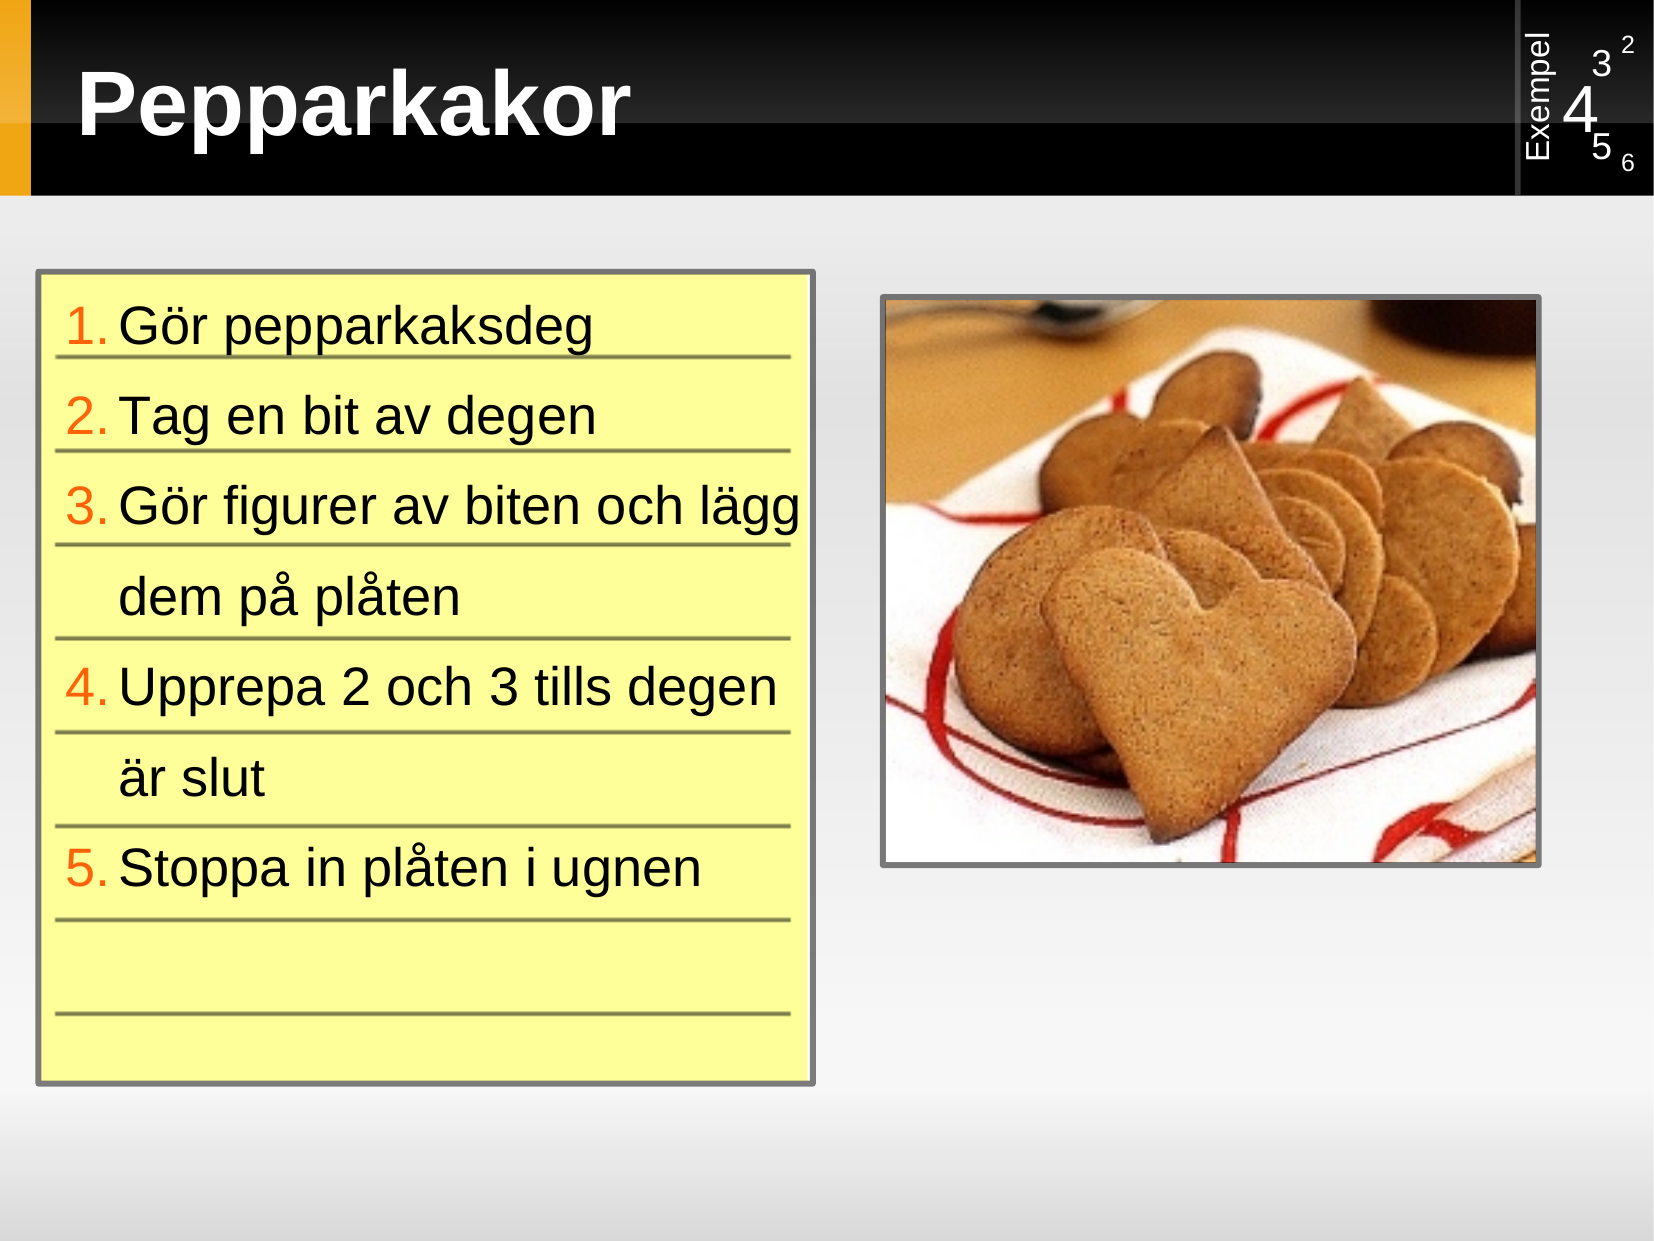

# Pepparkakor
2
3
4
Exempel
5
6
Gör pepparkaksdeg
Tag en bit av degen
Gör figurer av biten och lägg
dem på plåten
Upprepa 2 och 3 tills degen
är slut
Stoppa in plåten i ugnen